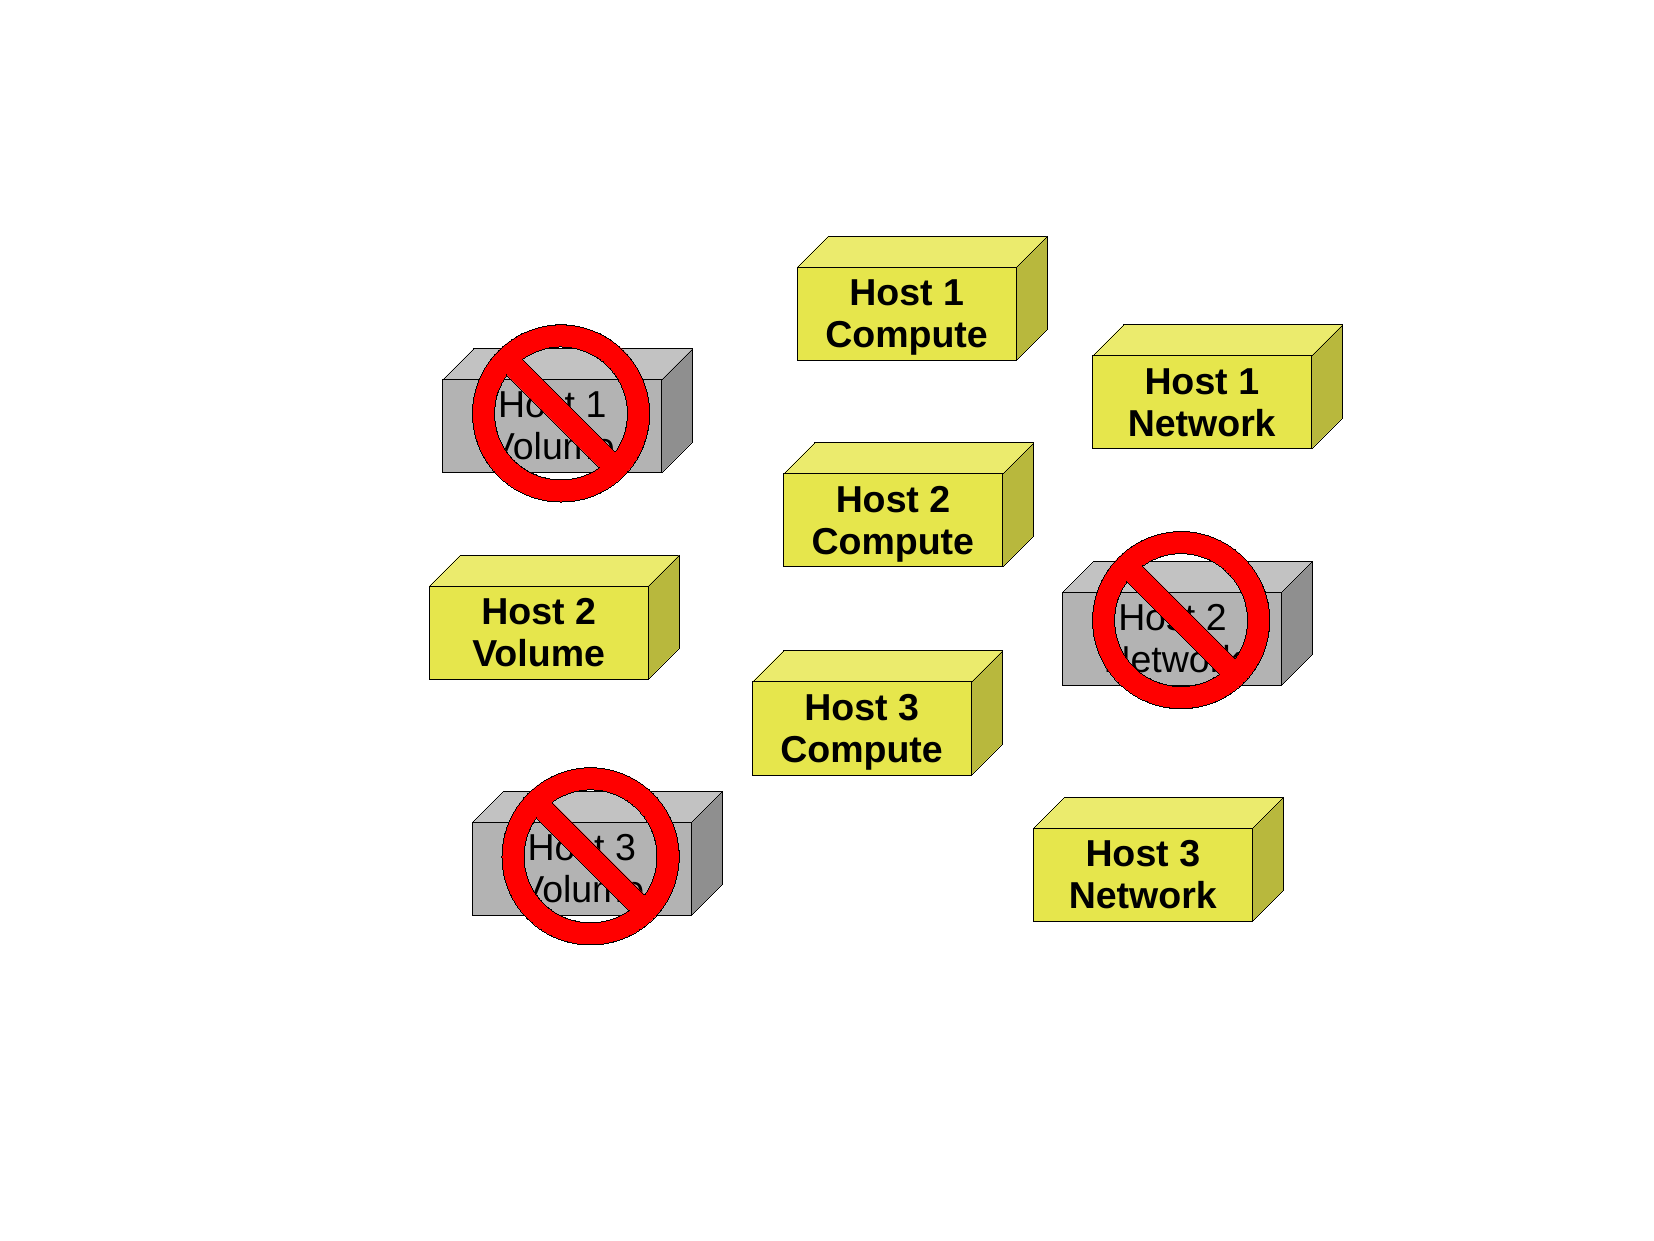

Host 1
Compute
Host 1
Network
Host 1
Volume
Host 2
Compute
Host 2
Volume
Host 2
Network
Host 3
Compute
Host 3
Volume
Host 3
Network